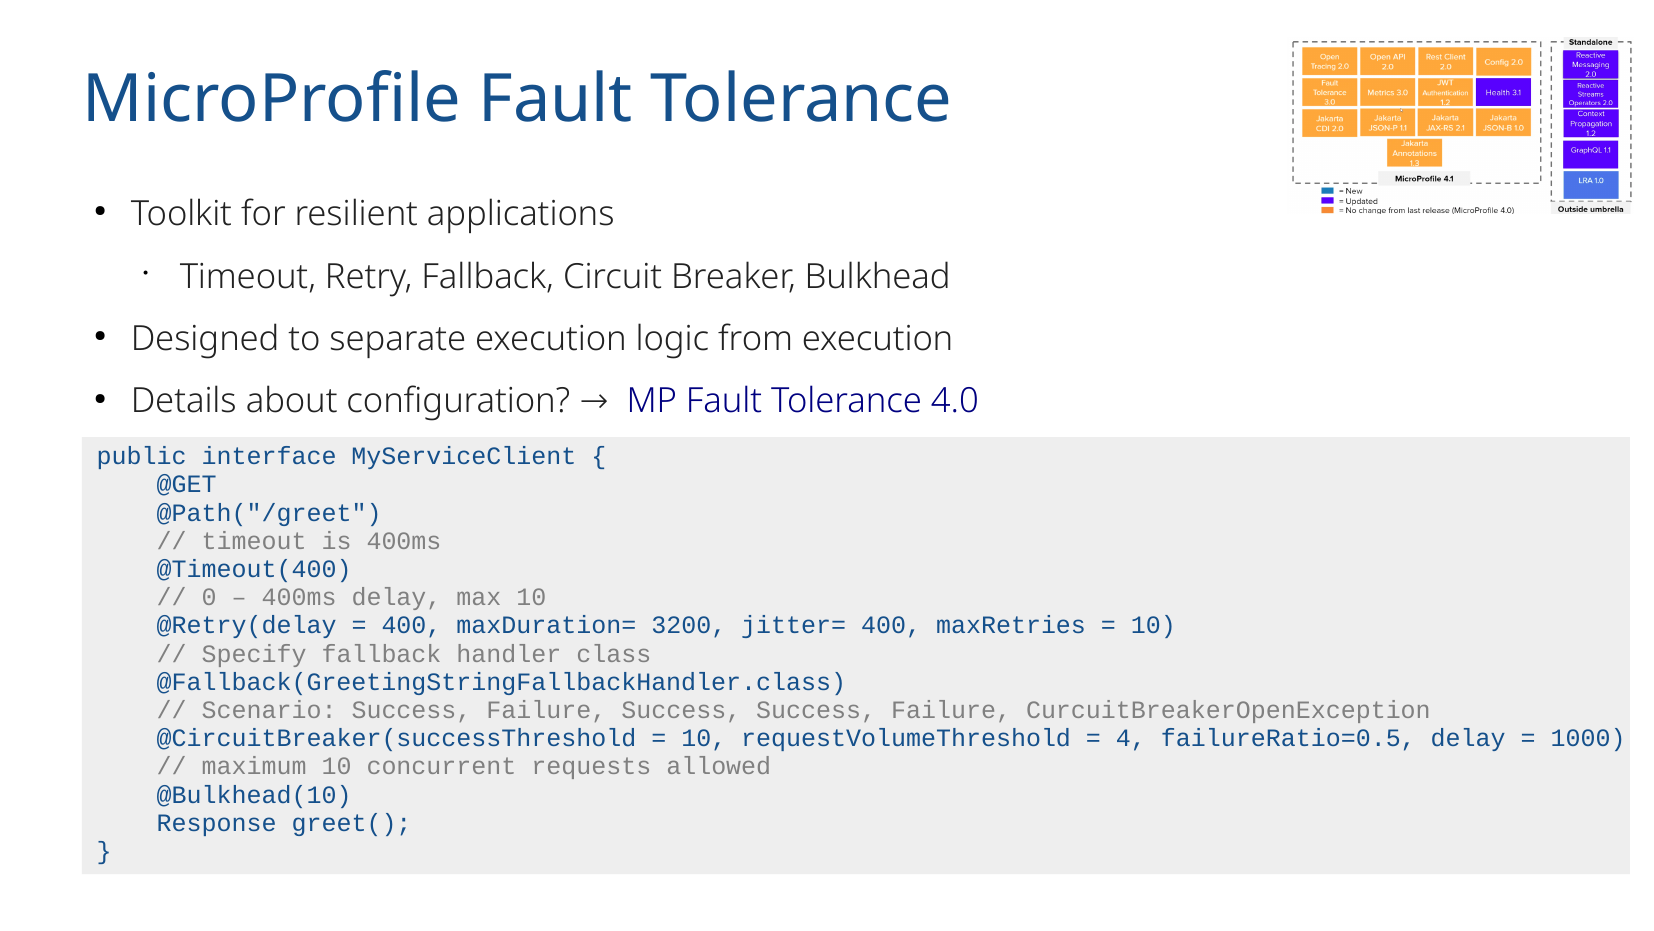

# MicroProfile Fault Tolerance
Toolkit for resilient applications
Timeout, Retry, Fallback, Circuit Breaker, Bulkhead
Designed to separate execution logic from execution
Details about configuration? → MP Fault Tolerance 4.0
​public interface MyServiceClient {
 @GET
 @Path("/greet")
 // timeout is 400ms
 @Timeout(400)
 // 0 – 400ms delay, max 10
​ @Retry(delay = 400, maxDuration= 3200, jitter= 400, maxRetries = 10)
 // Specify fallback handler class
 @Fallback(GreetingStringFallbackHandler.class)
 // Scenario: Success, Failure, Success, Success, Failure, CurcuitBreakerOpenException
 @CircuitBreaker(successThreshold = 10, requestVolumeThreshold = 4, failureRatio=0.5, delay = 1000)
 // maximum 10 concurrent requests allowed
 @Bulkhead(10)
 Response greet();
}